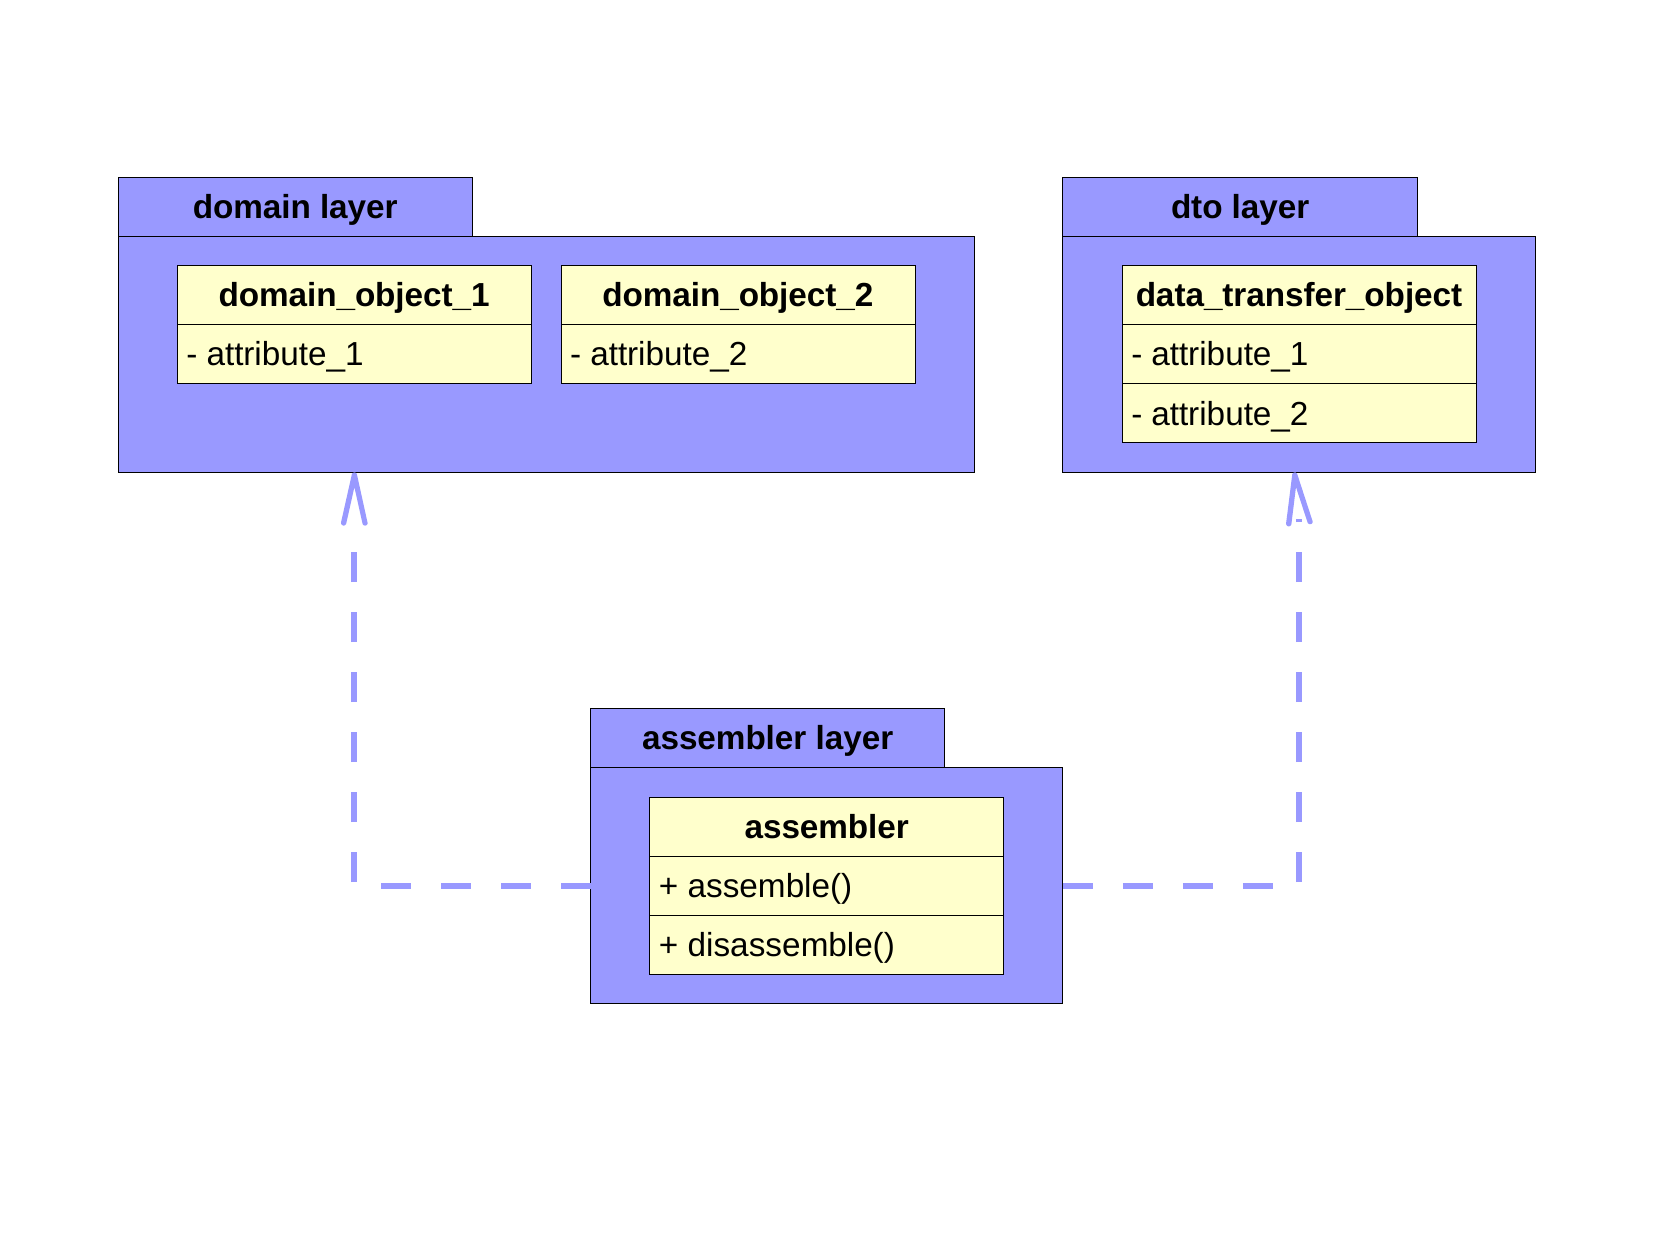

domain layer
domain_object_1
 - attribute_1
domain_object_2
 - attribute_2
dto layer
data_transfer_object
 - attribute_1
 - attribute_2
assembler layer
assembler
 + assemble()
 + disassemble()